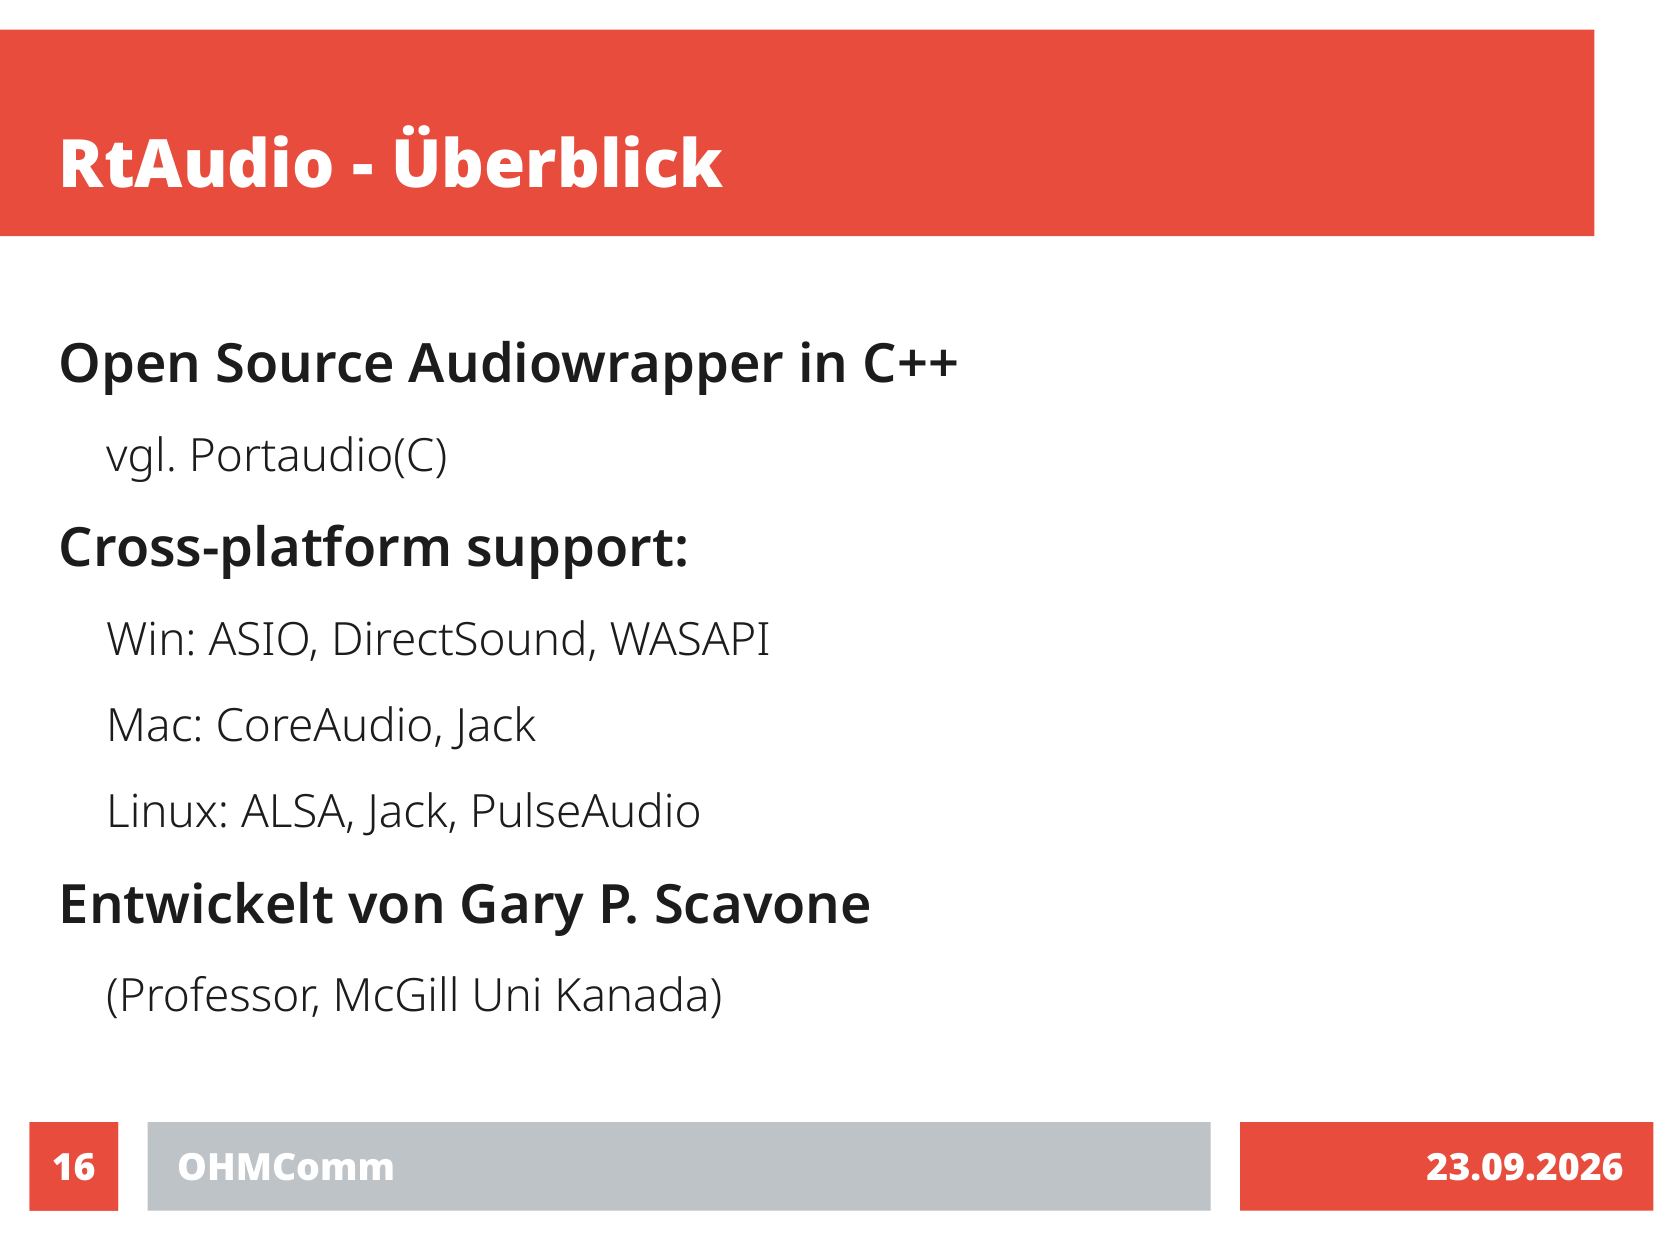

# RtAudio - Überblick
Open Source Audiowrapper in C++
vgl. Portaudio(C)
Cross-platform support:
Win: ASIO, DirectSound, WASAPI
Mac: CoreAudio, Jack
Linux: ALSA, Jack, PulseAudio
Entwickelt von Gary P. Scavone
(Professor, McGill Uni Kanada)
16
OHMComm